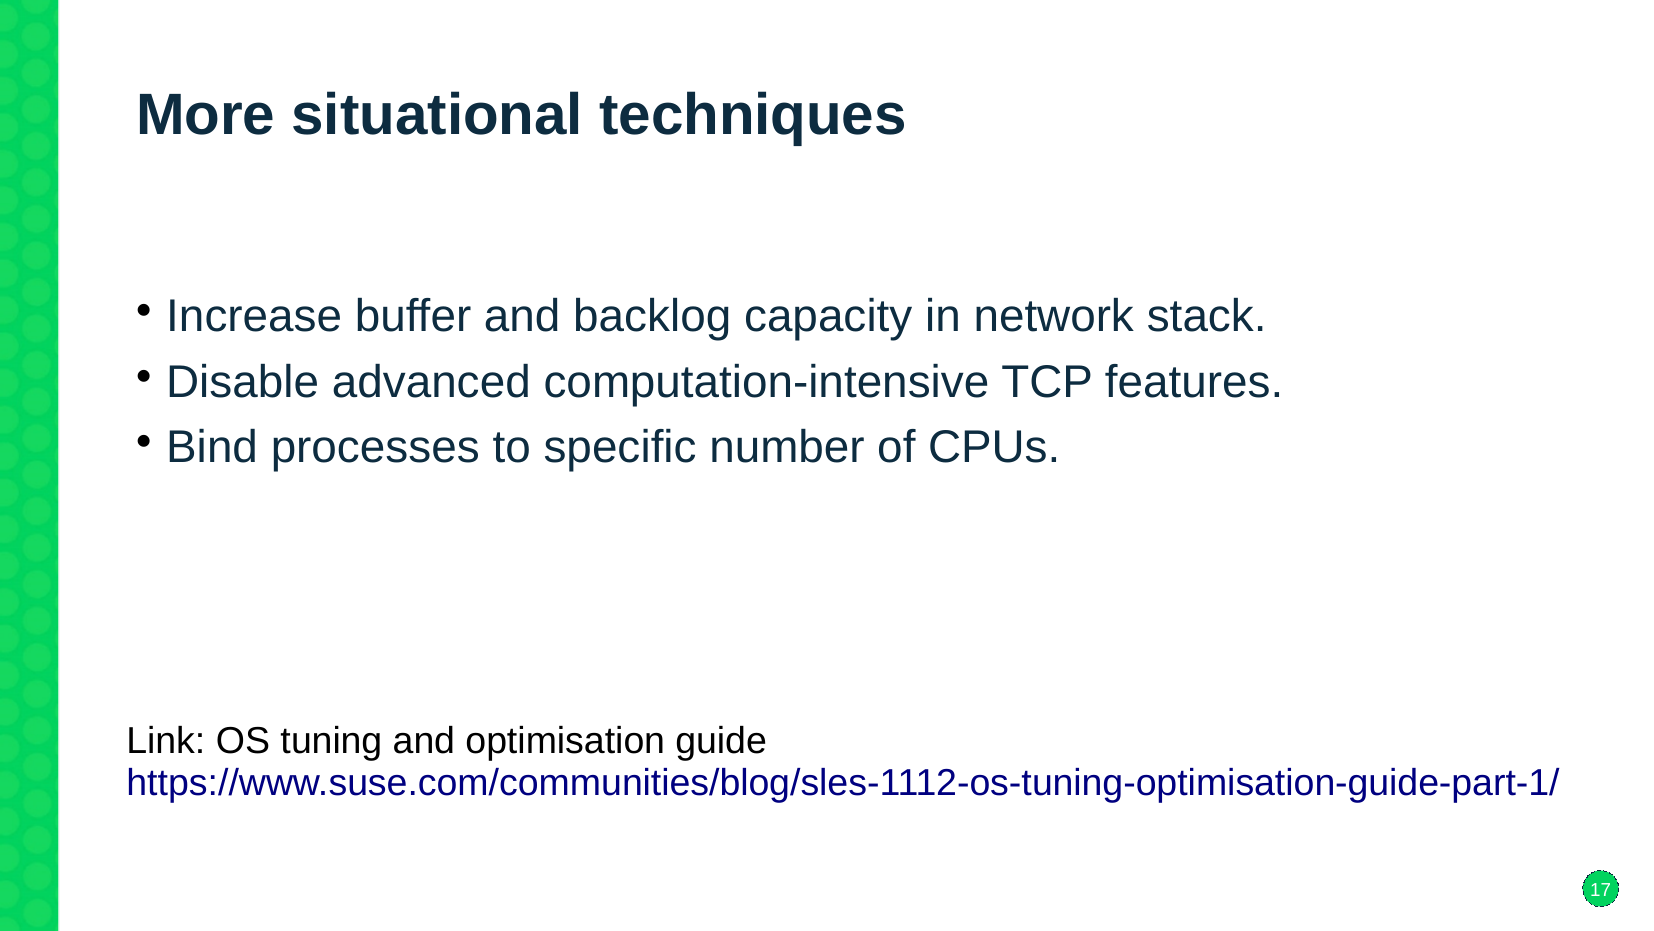

# More situational techniques
Increase buffer and backlog capacity in network stack.
Disable advanced computation-intensive TCP features.
Bind processes to specific number of CPUs.
Link: OS tuning and optimisation guide
https://www.suse.com/communities/blog/sles-1112-os-tuning-optimisation-guide-part-1/
17